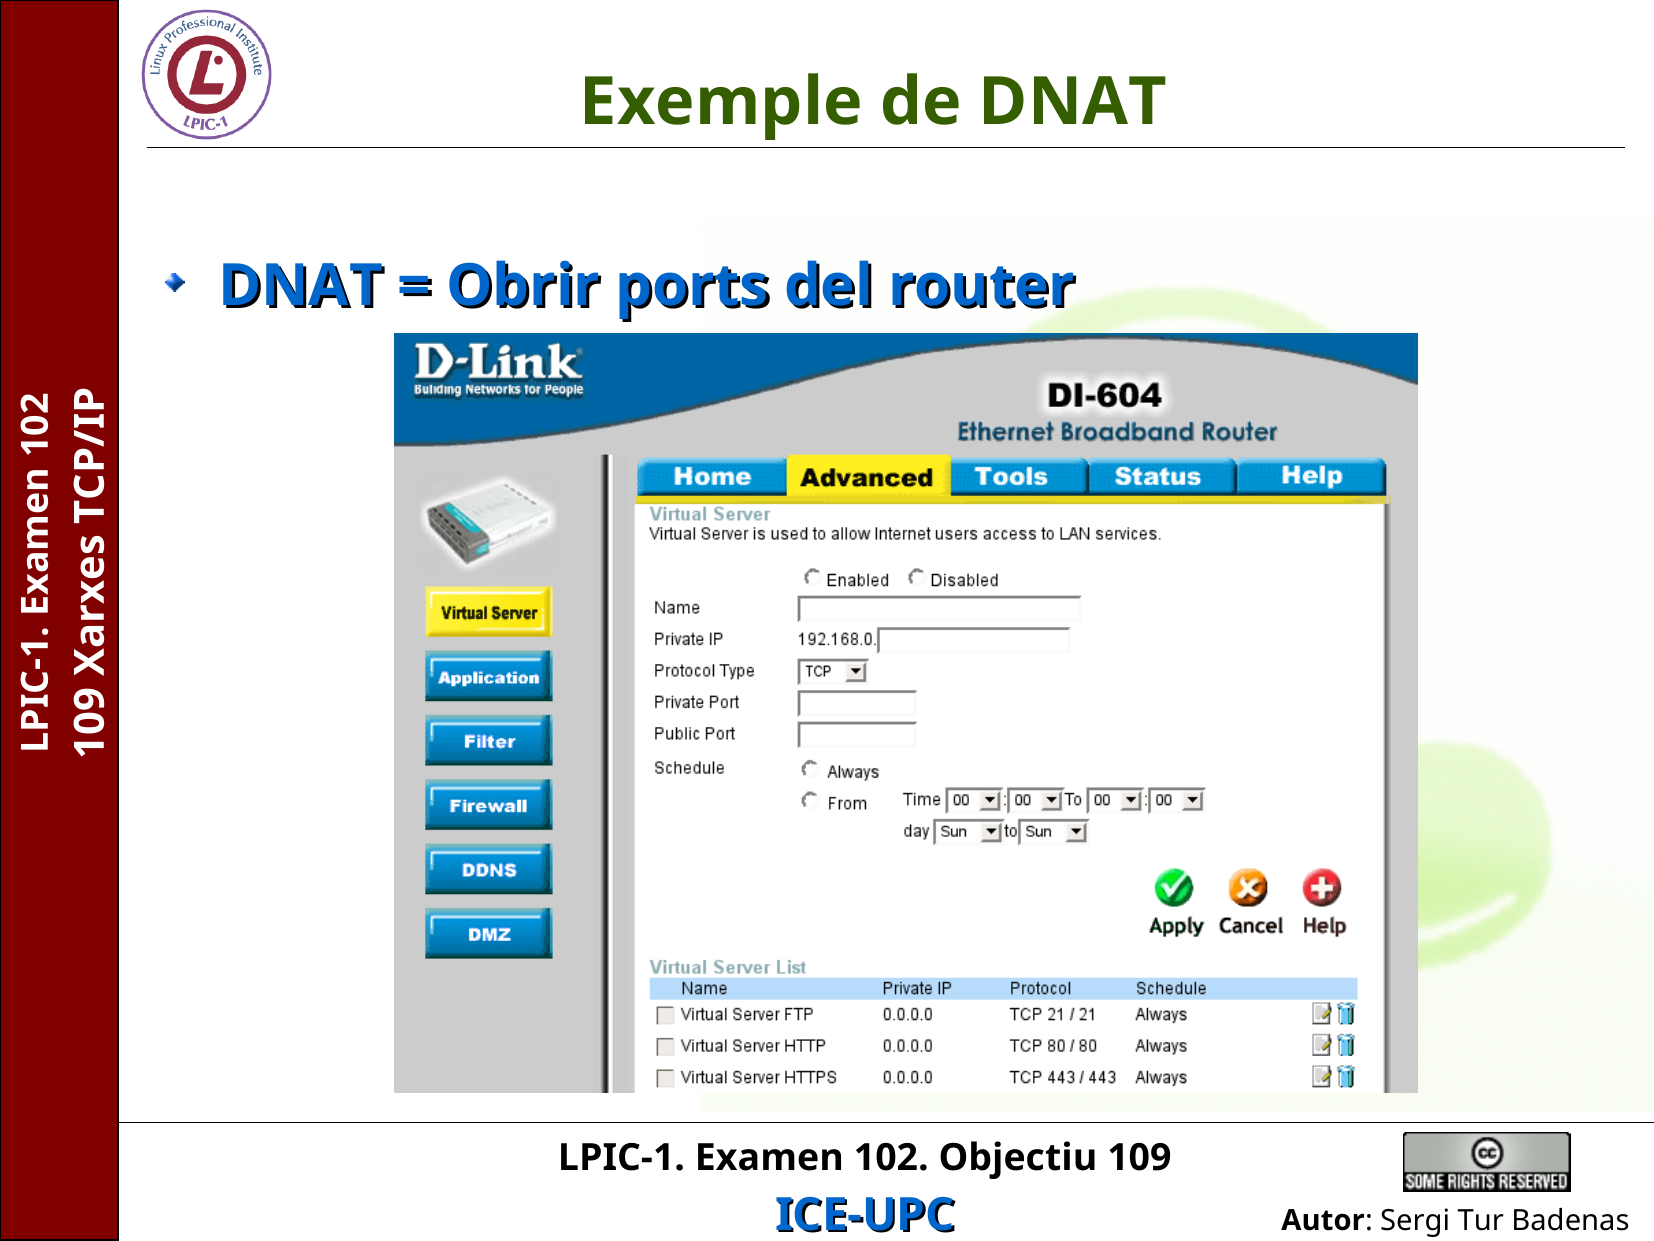

# Exemple de DNAT
DNAT = Obrir ports del router